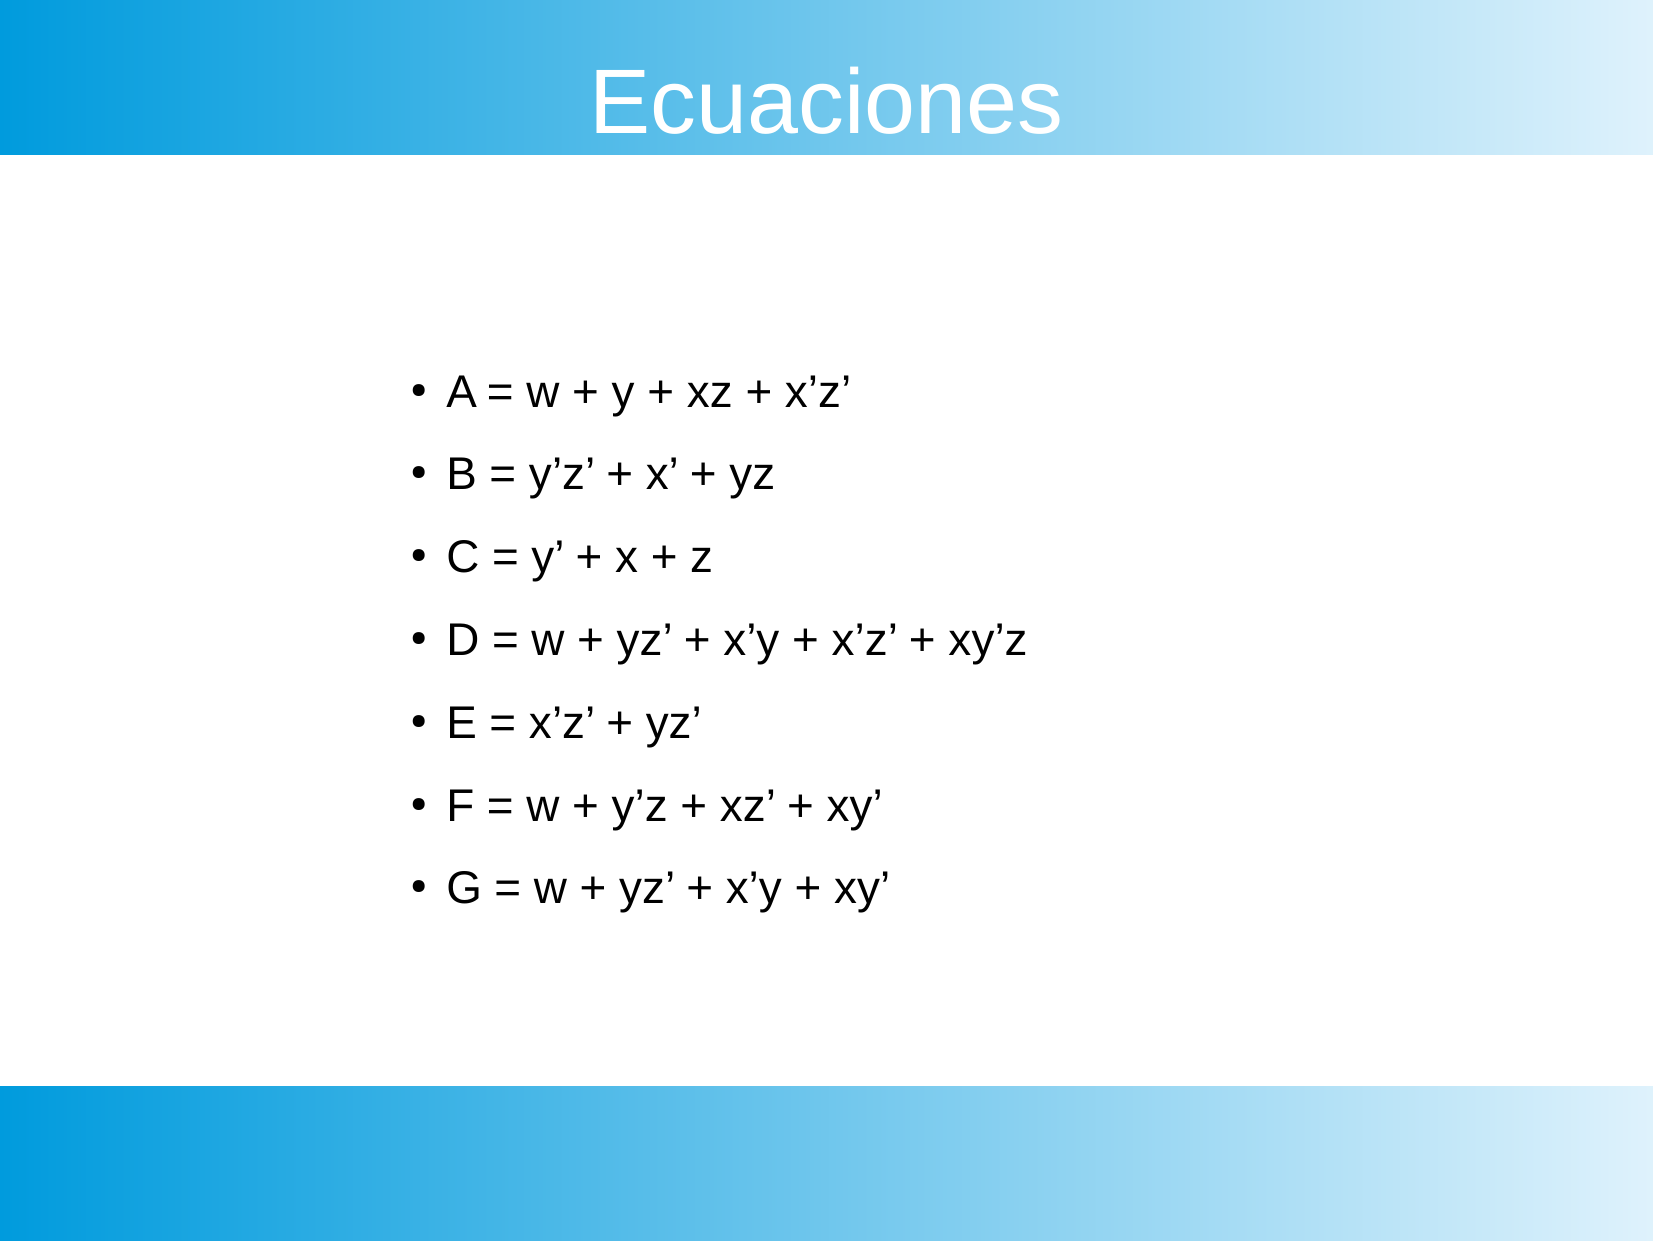

# Ecuaciones
A = w + y + xz + x’z’
B = y’z’ + x’ + yz
C = y’ + x + z
D = w + yz’ + x’y + x’z’ + xy’z
E = x’z’ + yz’
F = w + y’z + xz’ + xy’
G = w + yz’ + x’y + xy’